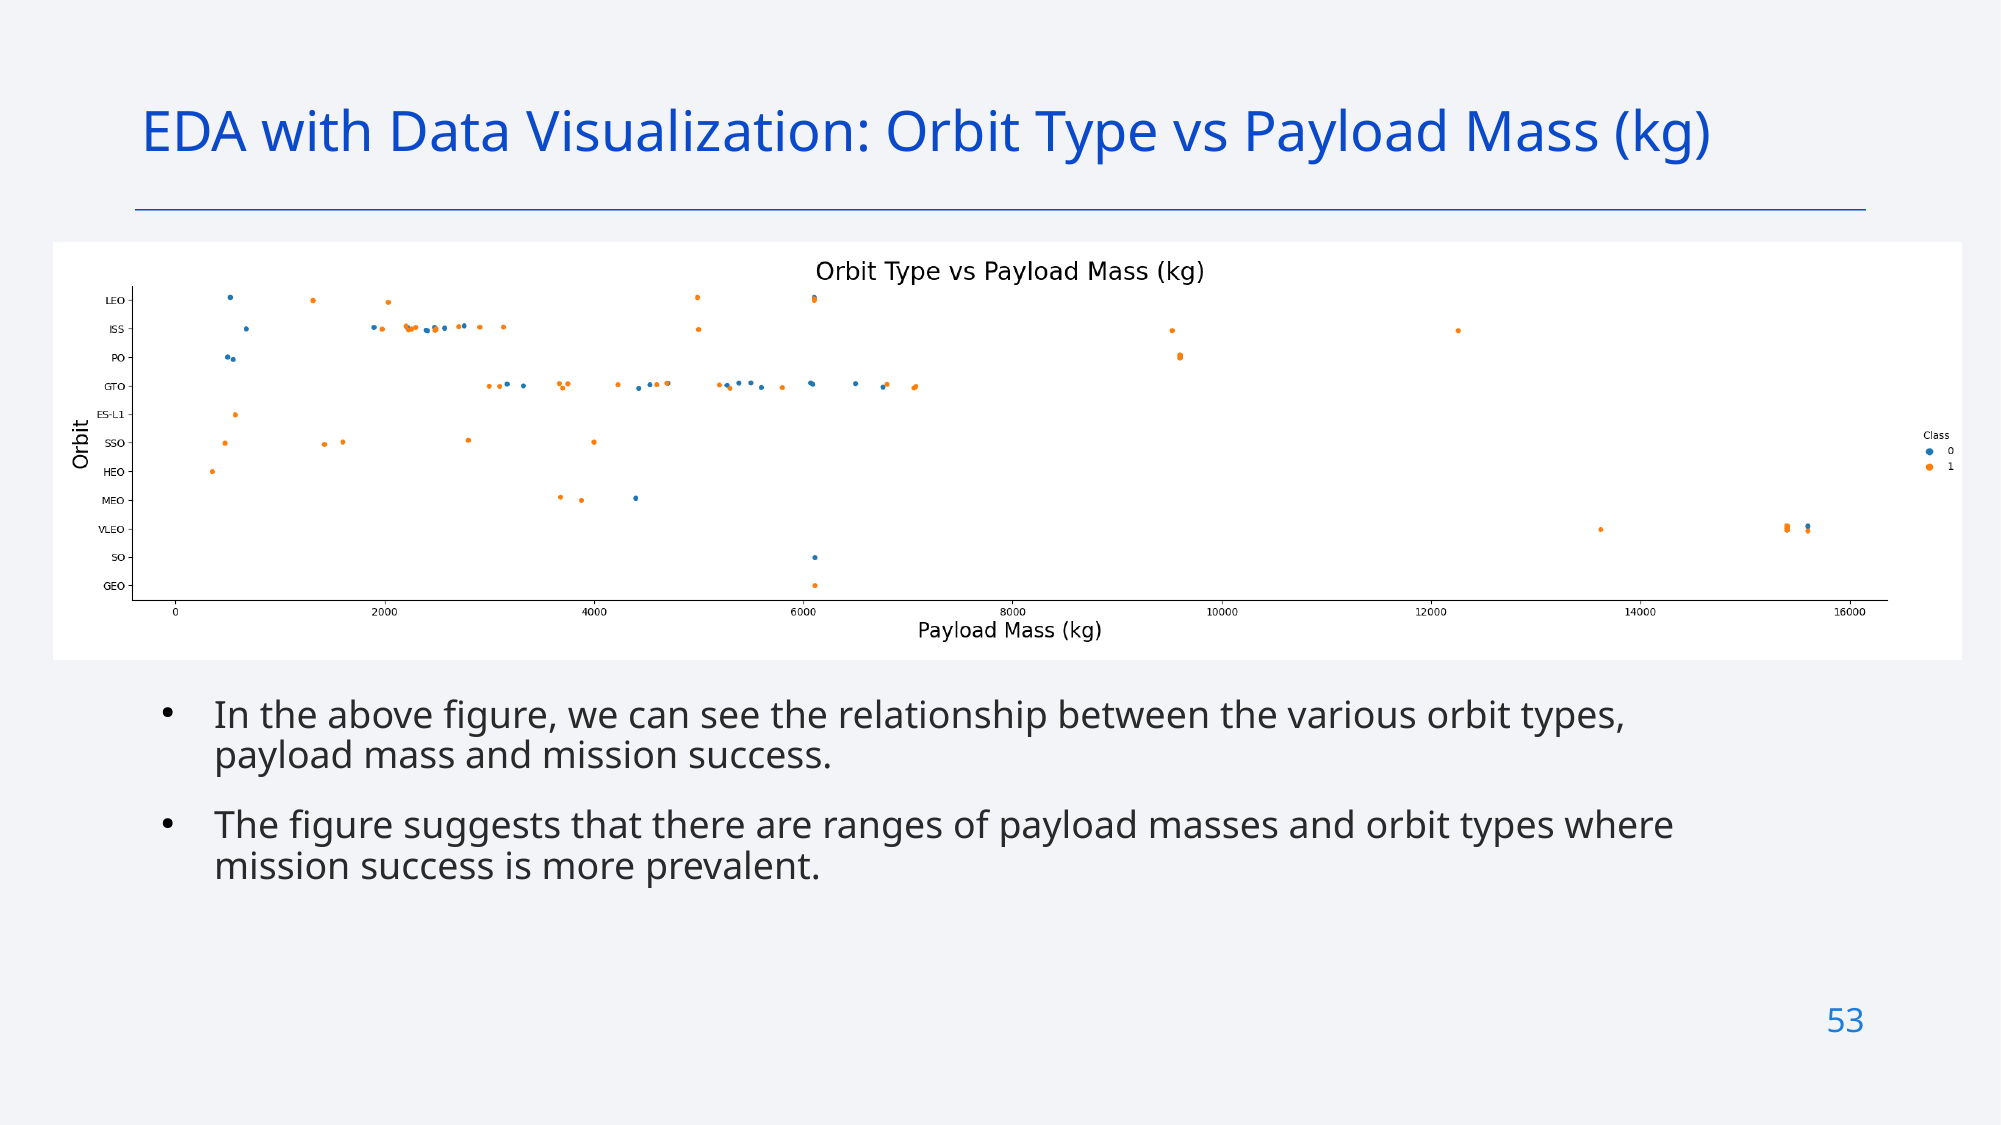

EDA with Data Visualization: Orbit Type vs Payload Mass (kg)
# In the above figure, we can see the relationship between the various orbit types, payload mass and mission success.
The figure suggests that there are ranges of payload masses and orbit types where mission success is more prevalent.
53